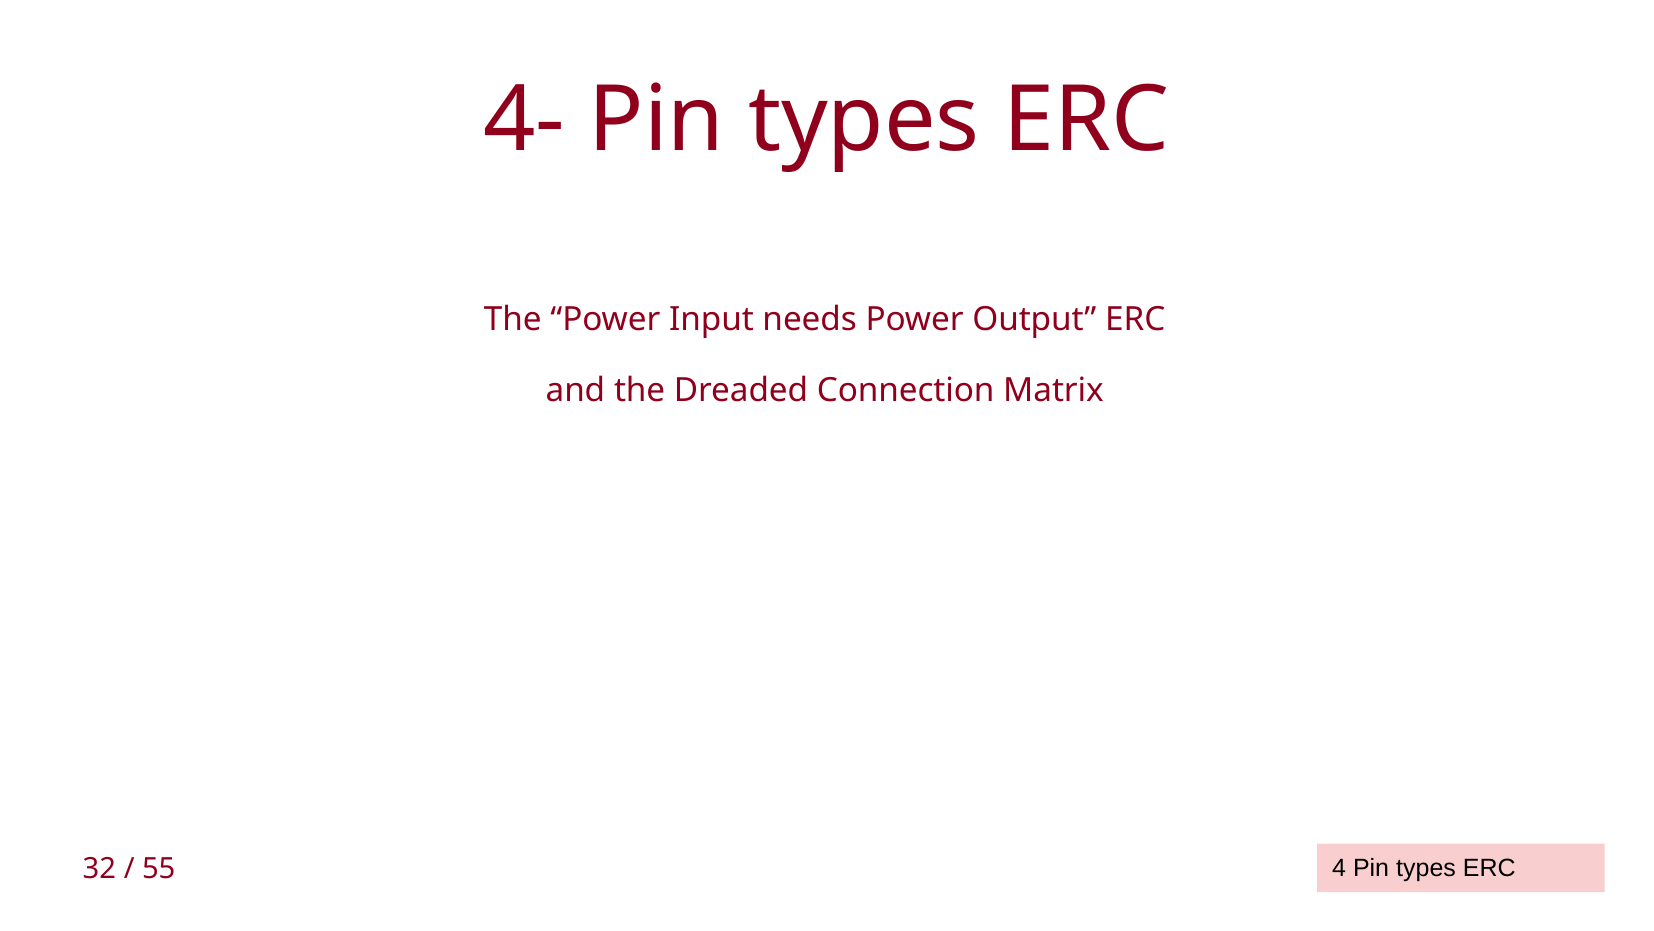

# 4- Pin types ERC
The “Power Input needs Power Output” ERC
and the Dreaded Connection Matrix
4 Pin types ERC
32